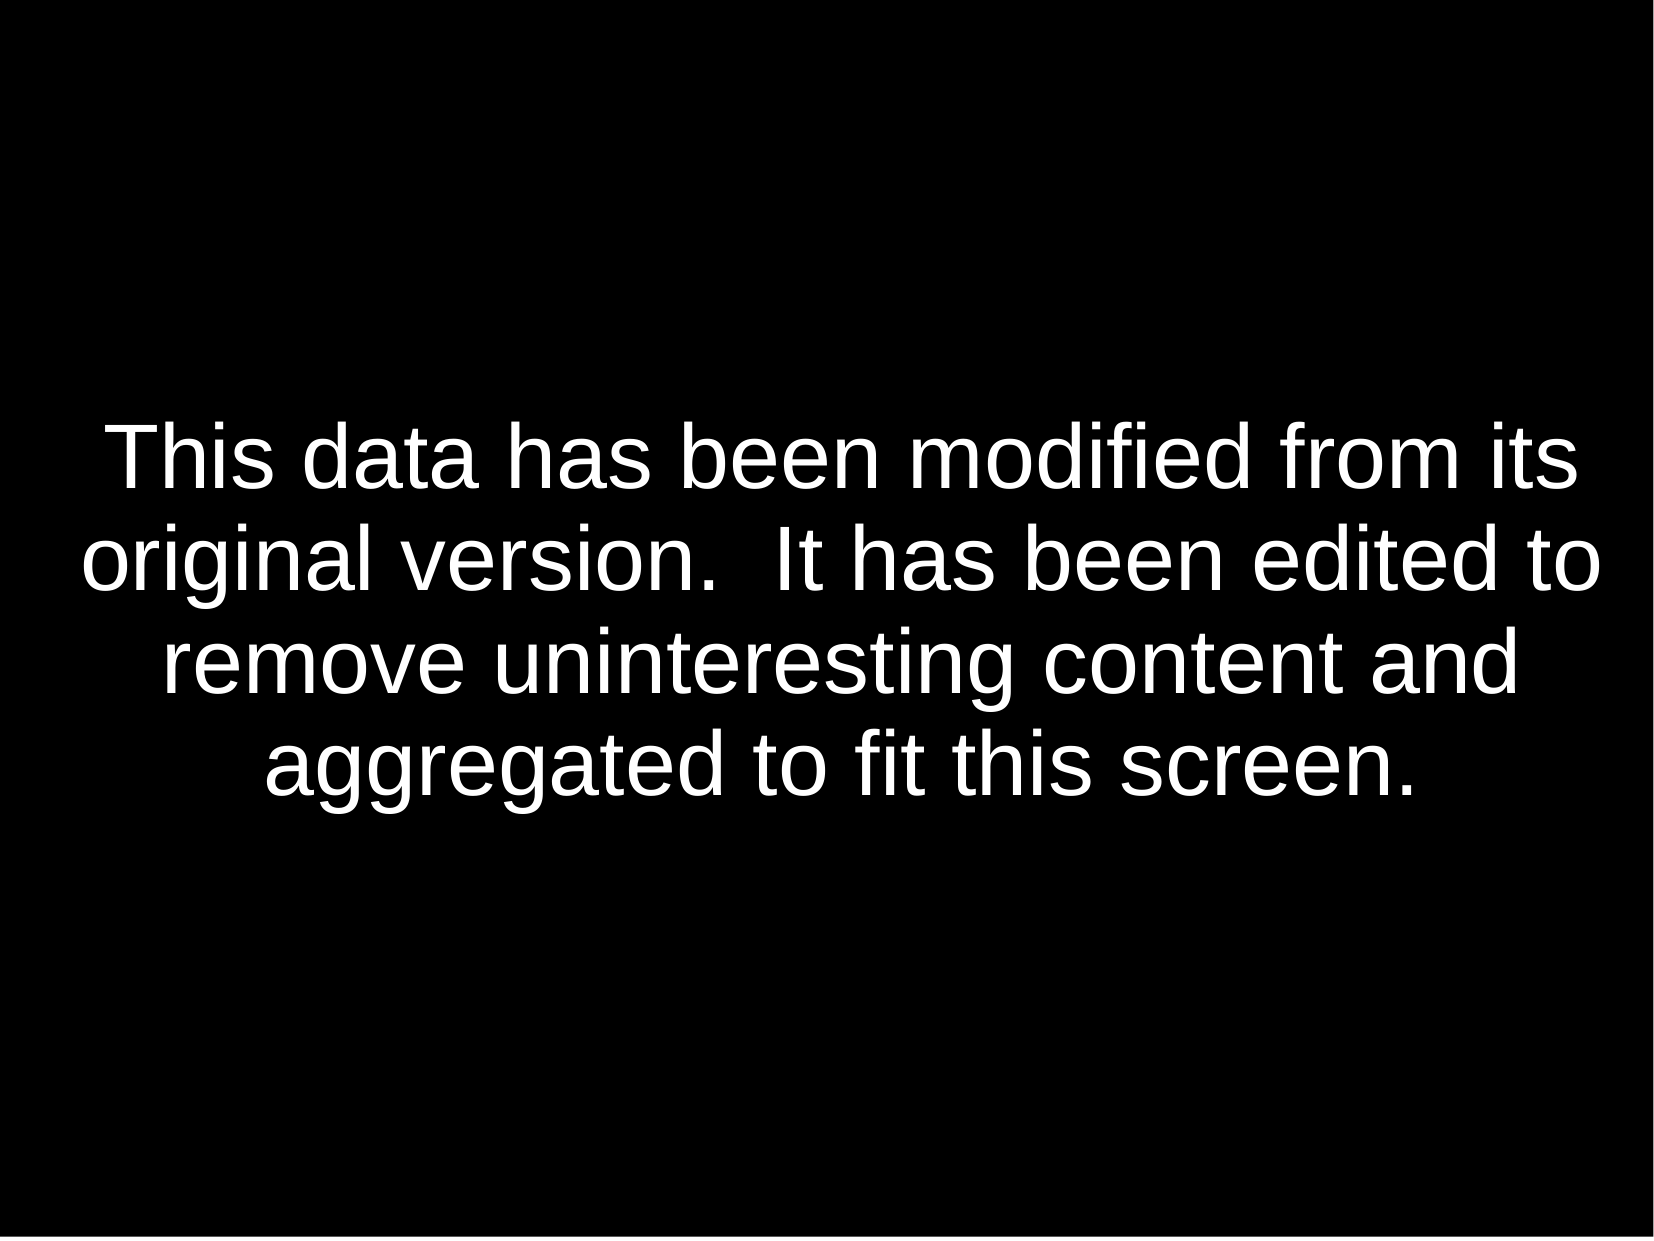

# This data has been modified from its original version. It has been edited to remove uninteresting content and aggregated to fit this screen.